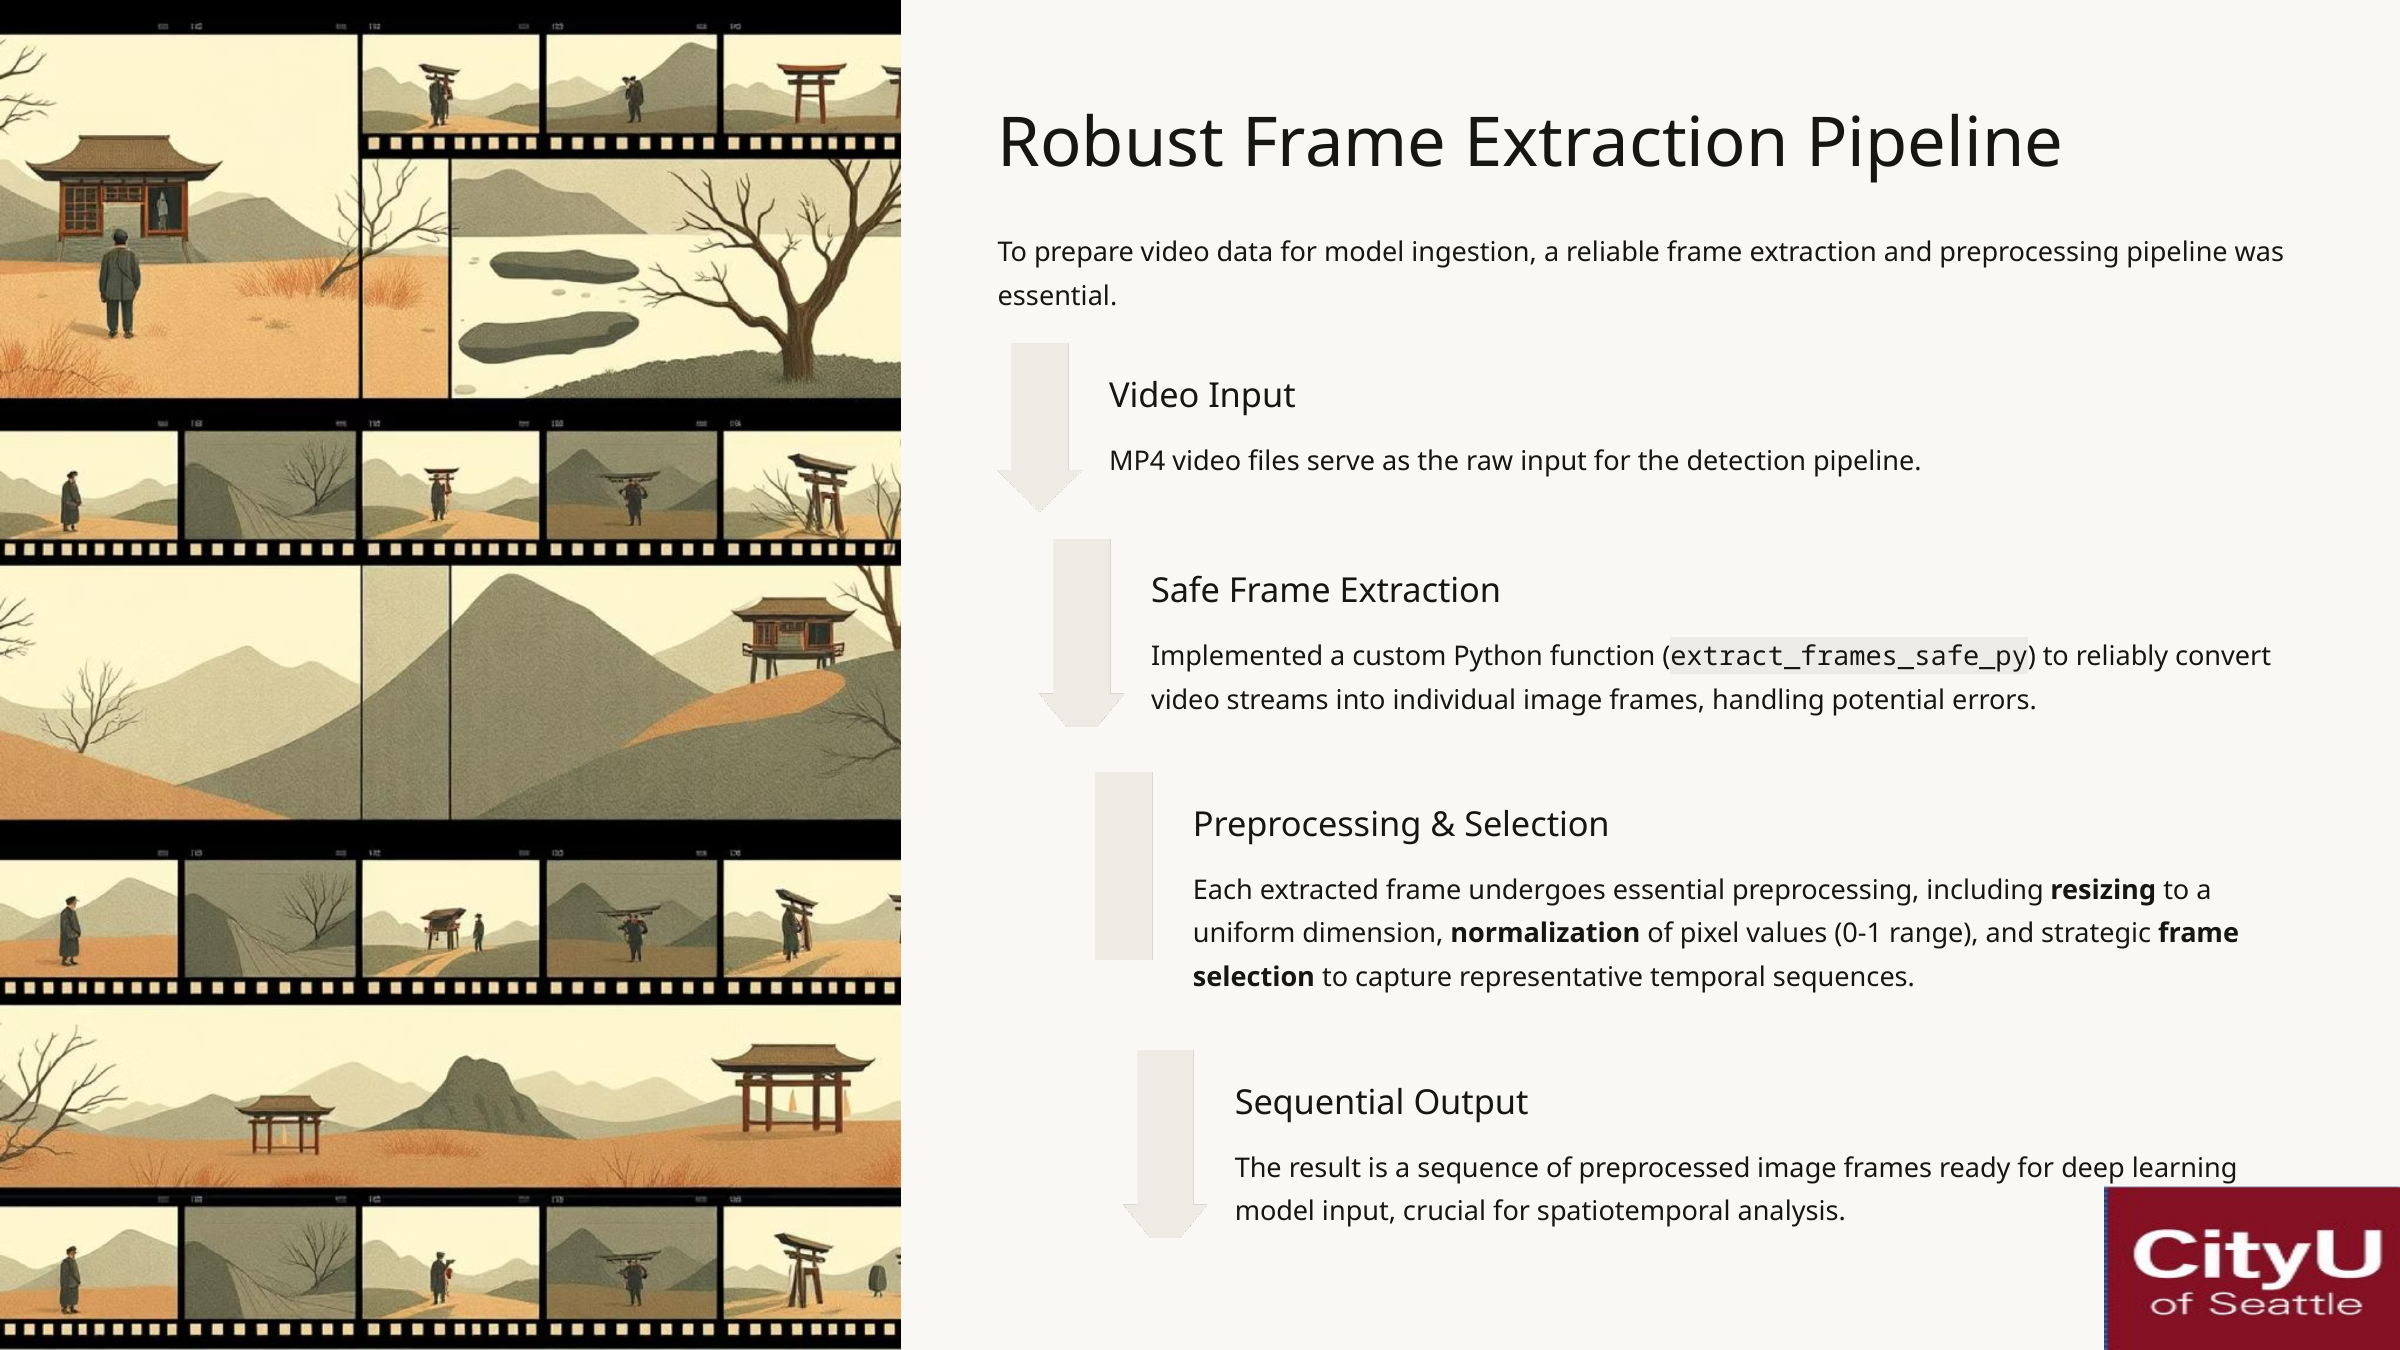

Robust Frame Extraction Pipeline
To prepare video data for model ingestion, a reliable frame extraction and preprocessing pipeline was essential.
Video Input
MP4 video files serve as the raw input for the detection pipeline.
Safe Frame Extraction
Implemented a custom Python function (extract_frames_safe_py) to reliably convert video streams into individual image frames, handling potential errors.
Preprocessing & Selection
Each extracted frame undergoes essential preprocessing, including resizing to a uniform dimension, normalization of pixel values (0-1 range), and strategic frame selection to capture representative temporal sequences.
Sequential Output
The result is a sequence of preprocessed image frames ready for deep learning model input, crucial for spatiotemporal analysis.